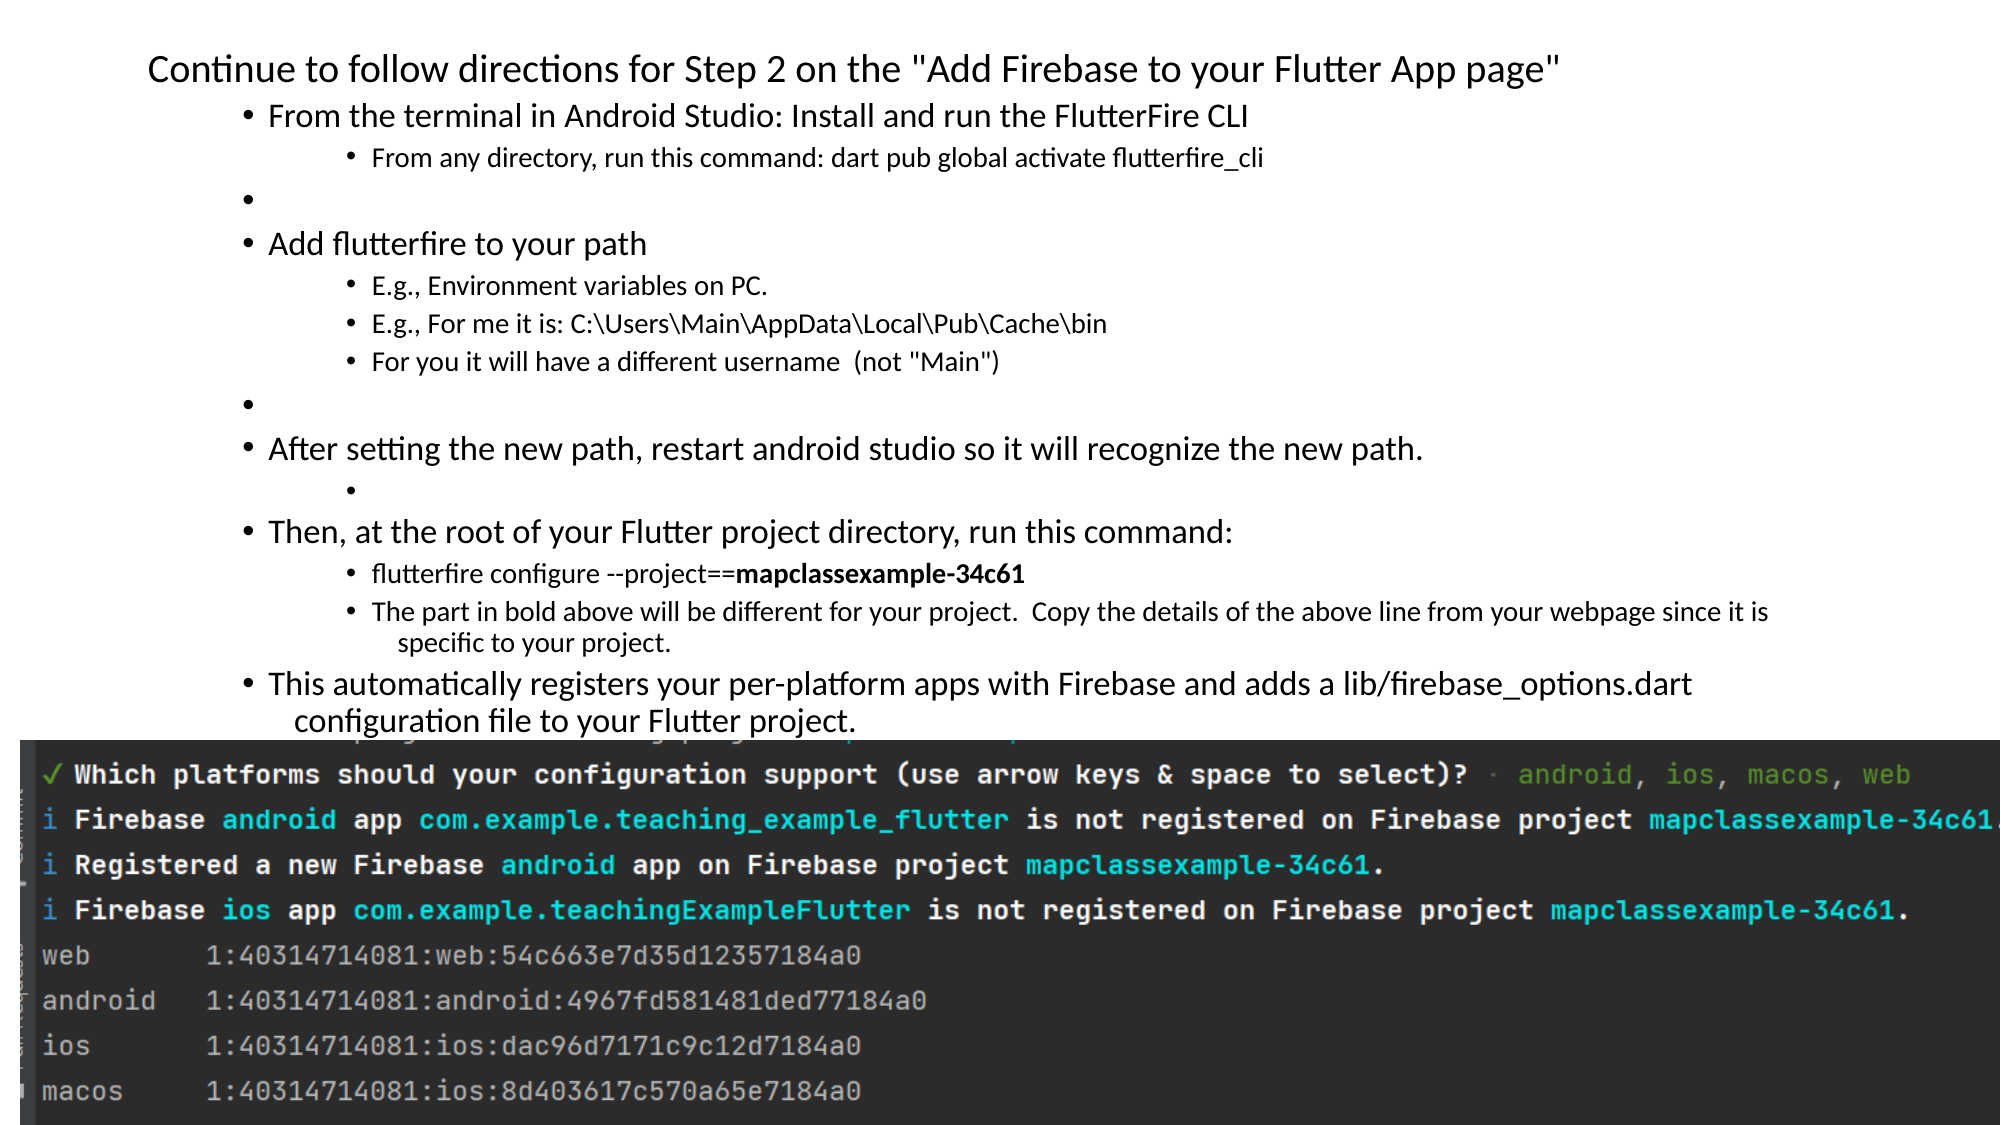

# Continue to follow directions for Step 2 on the "Add Firebase to your Flutter App page"
From the terminal in Android Studio: Install and run the FlutterFire CLI
From any directory, run this command: dart pub global activate flutterfire_cli
Add flutterfire to your path
E.g., Environment variables on PC.
E.g., For me it is: C:\Users\Main\AppData\Local\Pub\Cache\bin
For you it will have a different username (not "Main")
After setting the new path, restart android studio so it will recognize the new path.
Then, at the root of your Flutter project directory, run this command:
flutterfire configure --project==mapclassexample-34c61
The part in bold above will be different for your project. Copy the details of the above line from your webpage since it is specific to your project.
This automatically registers your per-platform apps with Firebase and adds a lib/firebase_options.dart configuration file to your Flutter project.